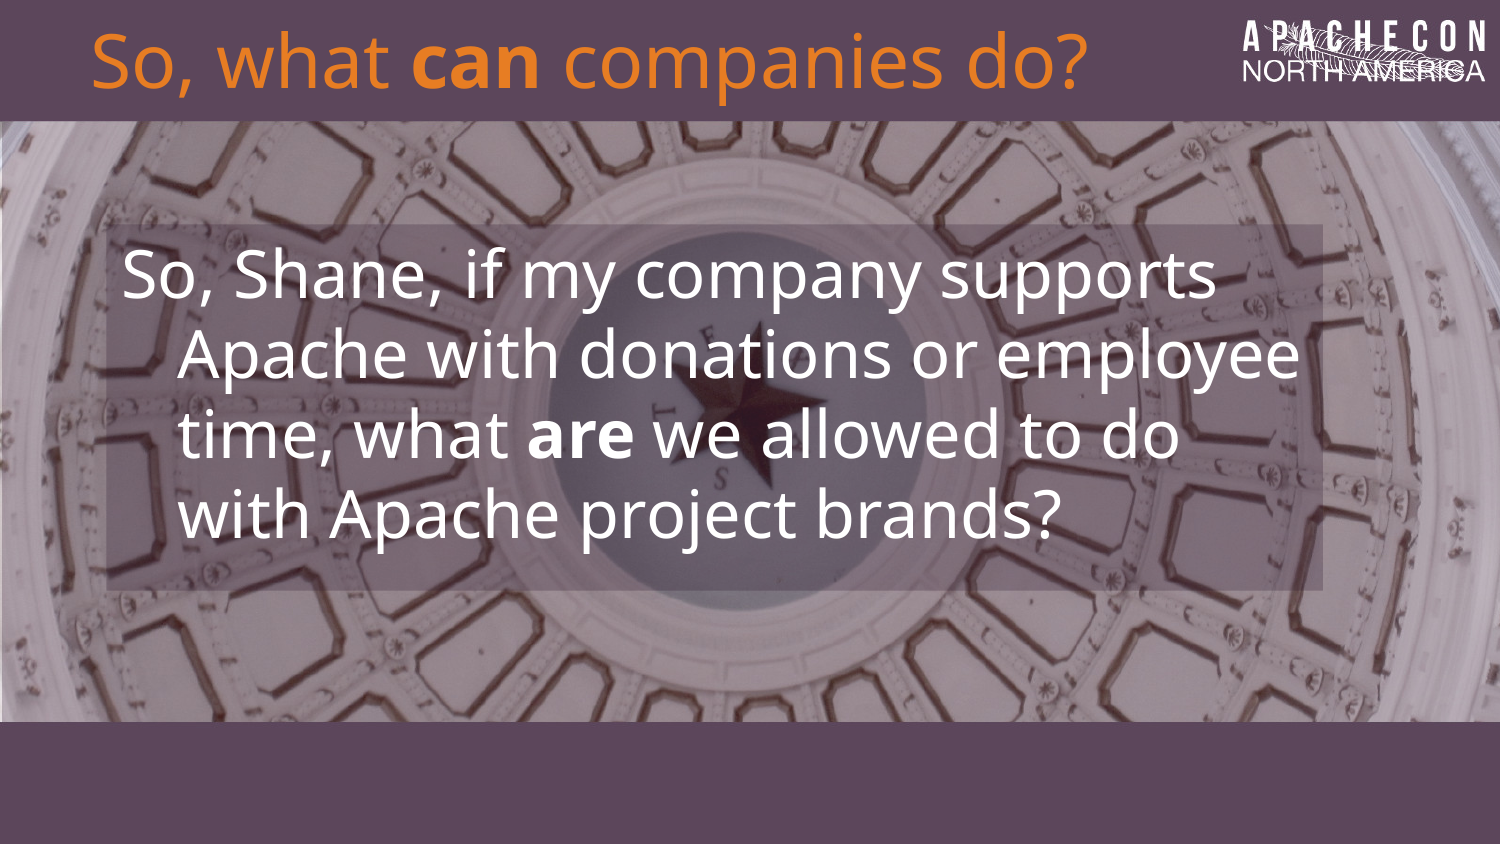

So, what can companies do?
So, Shane, if my company supports Apache with donations or employee time, what are we allowed to do with Apache project brands?